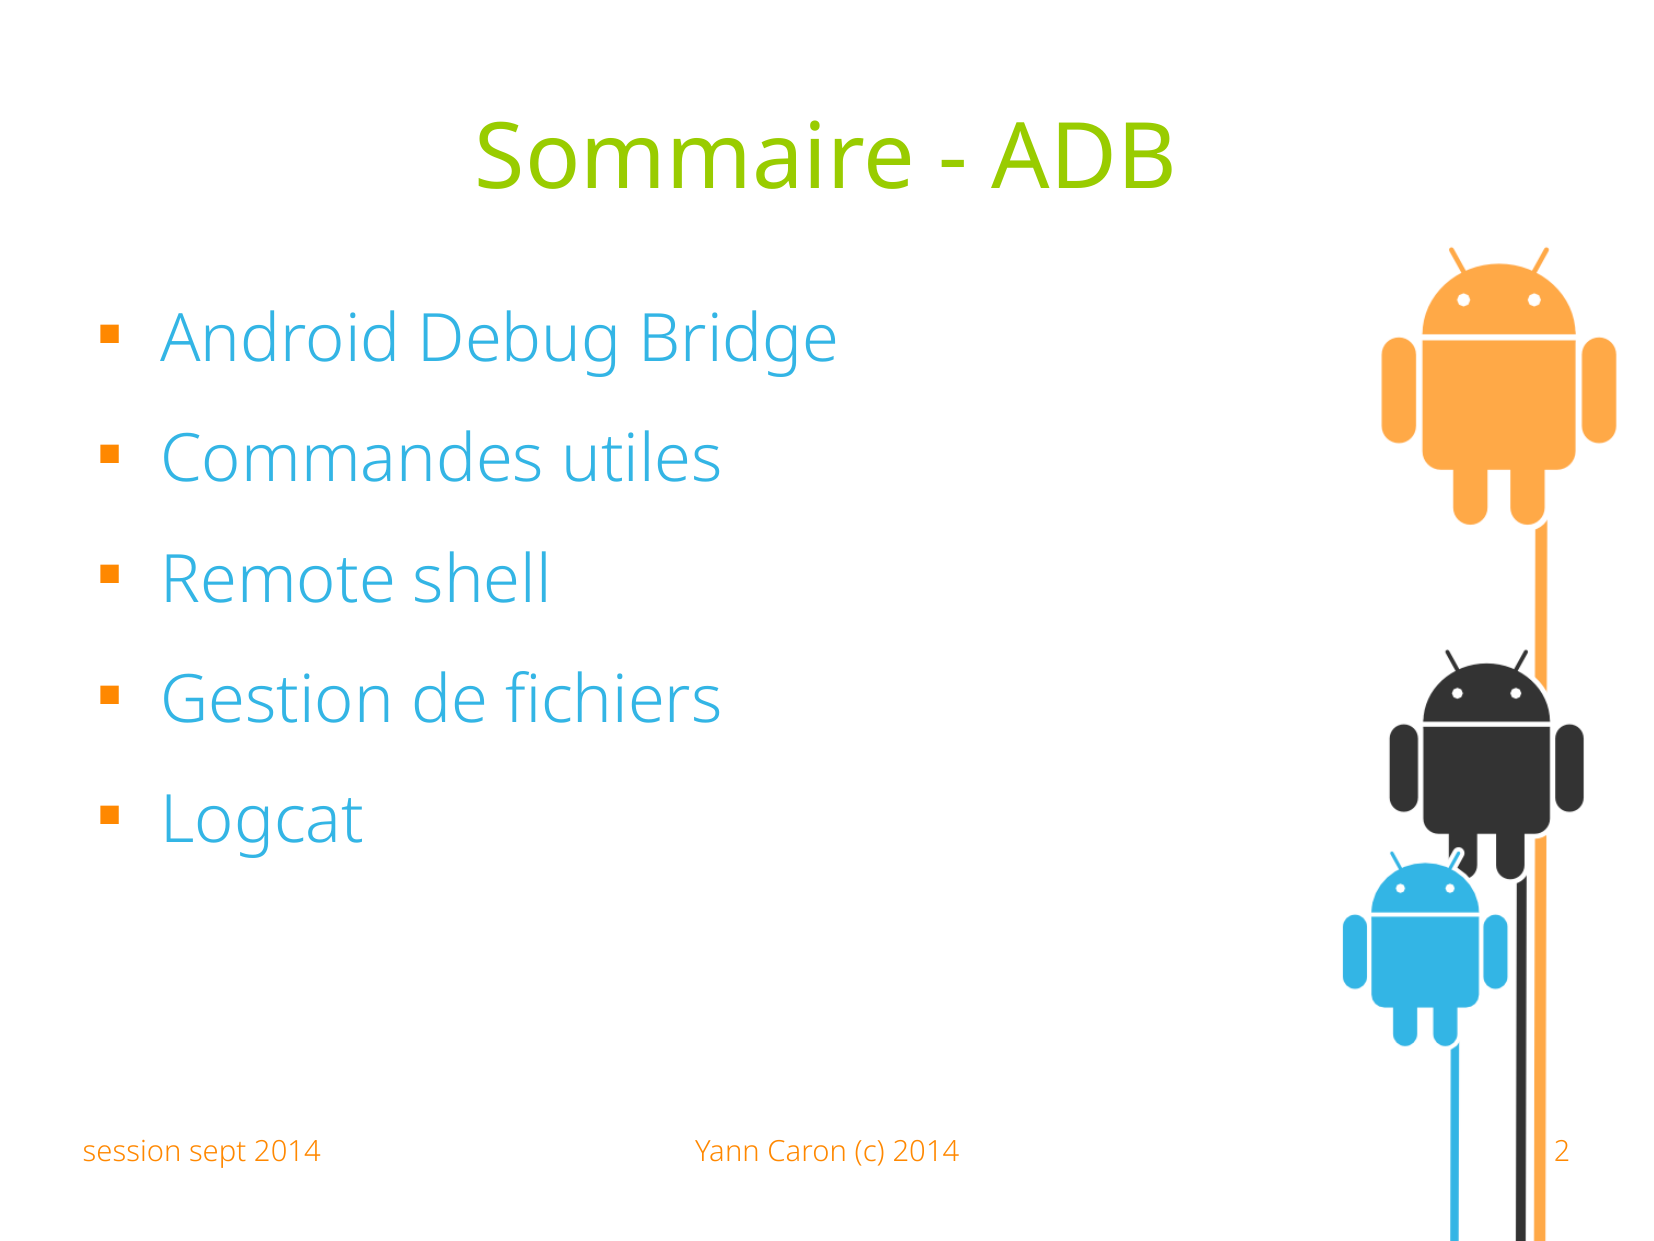

# Sommaire - ADB
Android Debug Bridge
Commandes utiles
Remote shell
Gestion de fichiers
Logcat
session sept 2014
Yann Caron (c) 2014
2